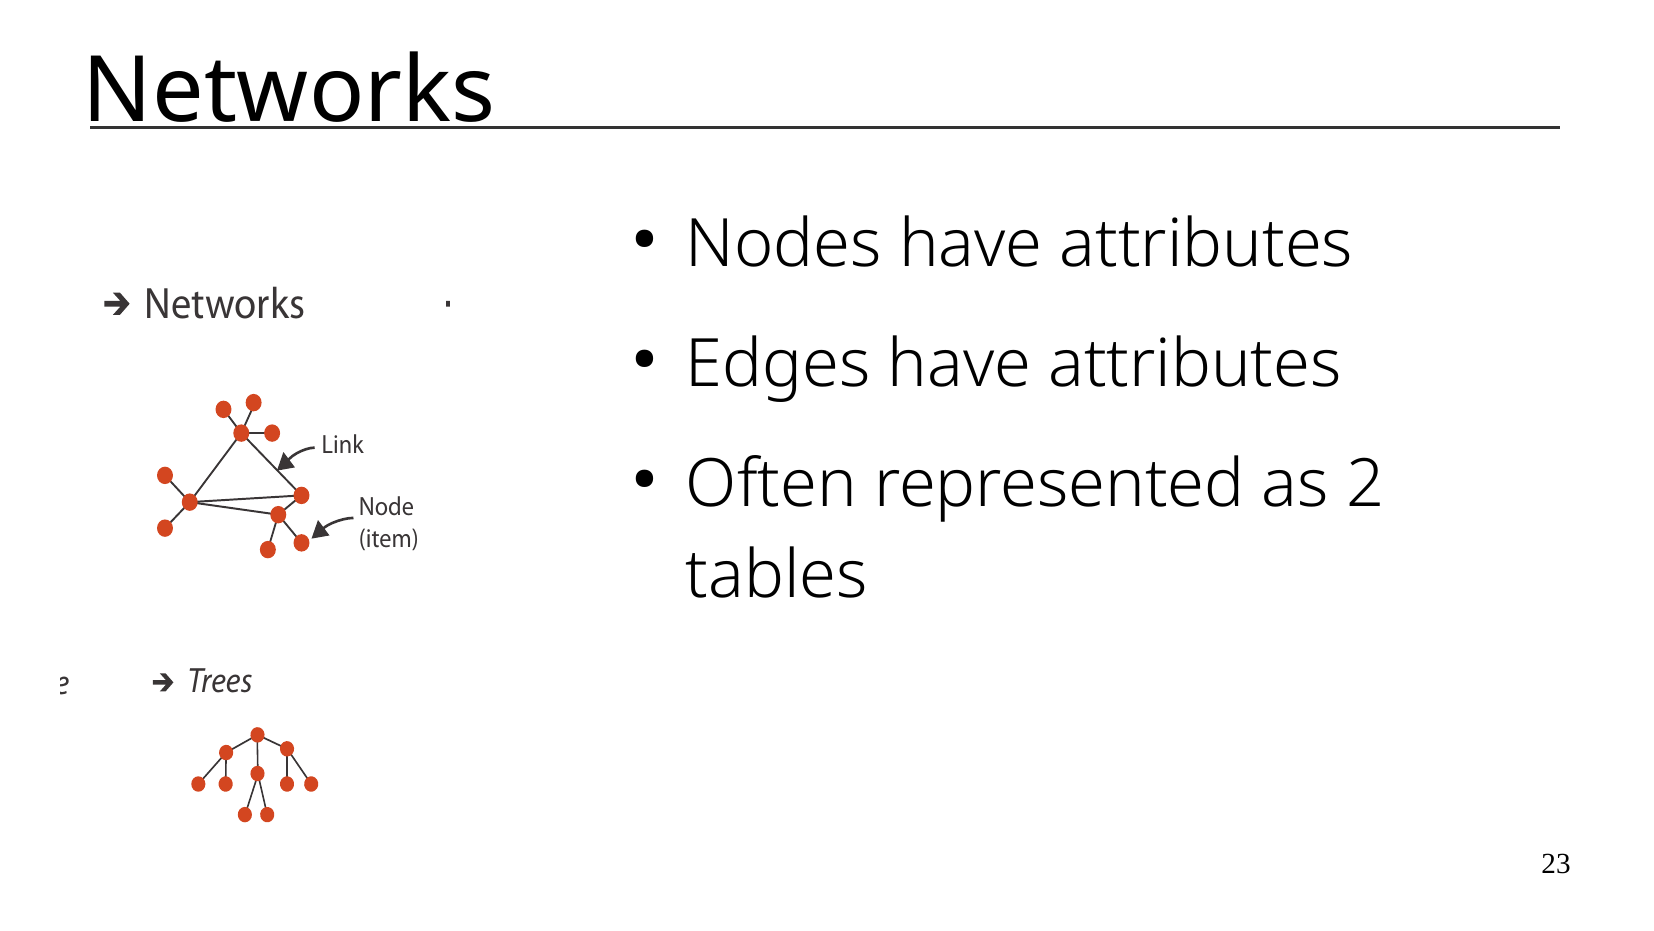

# Networks
Nodes have attributes
Edges have attributes
Often represented as 2 tables
23